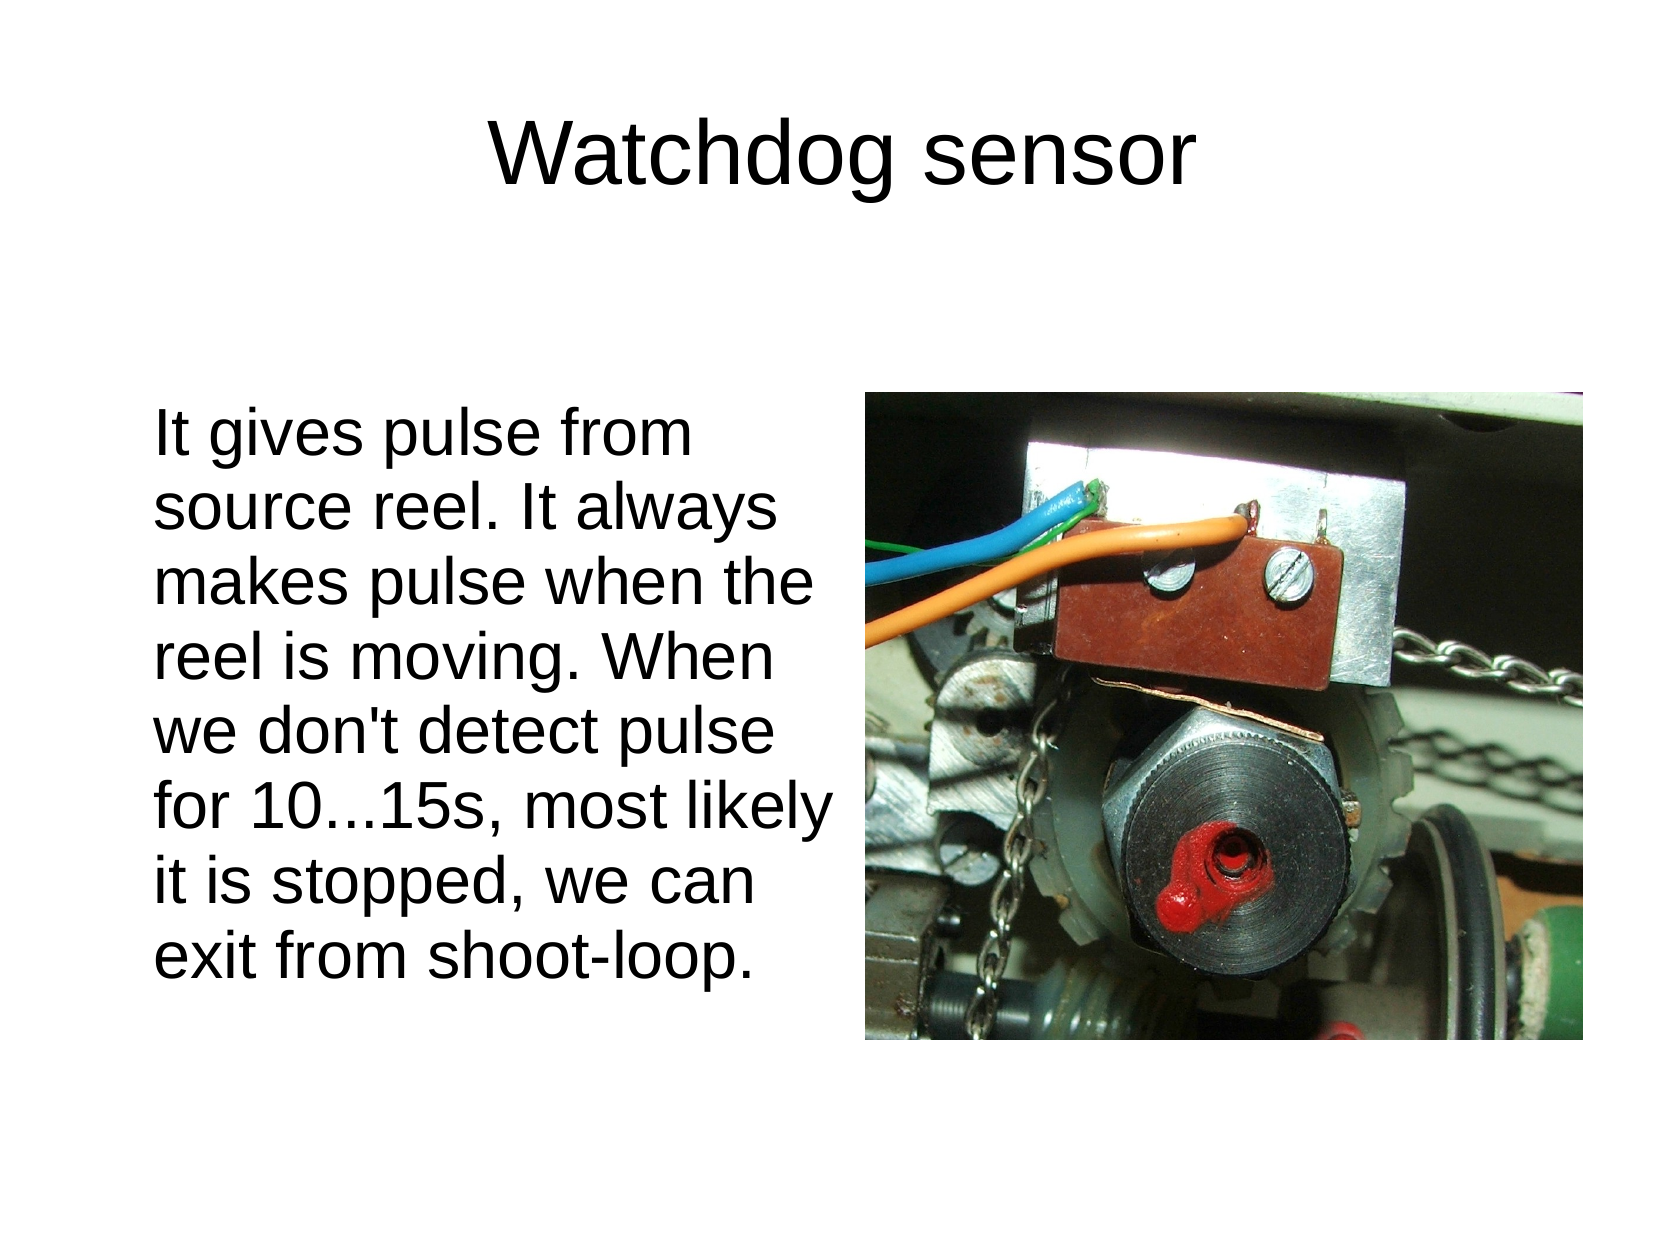

# Watchdog sensor
It gives pulse from source reel. It always makes pulse when the reel is moving. When we don't detect pulse for 10...15s, most likely it is stopped, we can exit from shoot-loop.